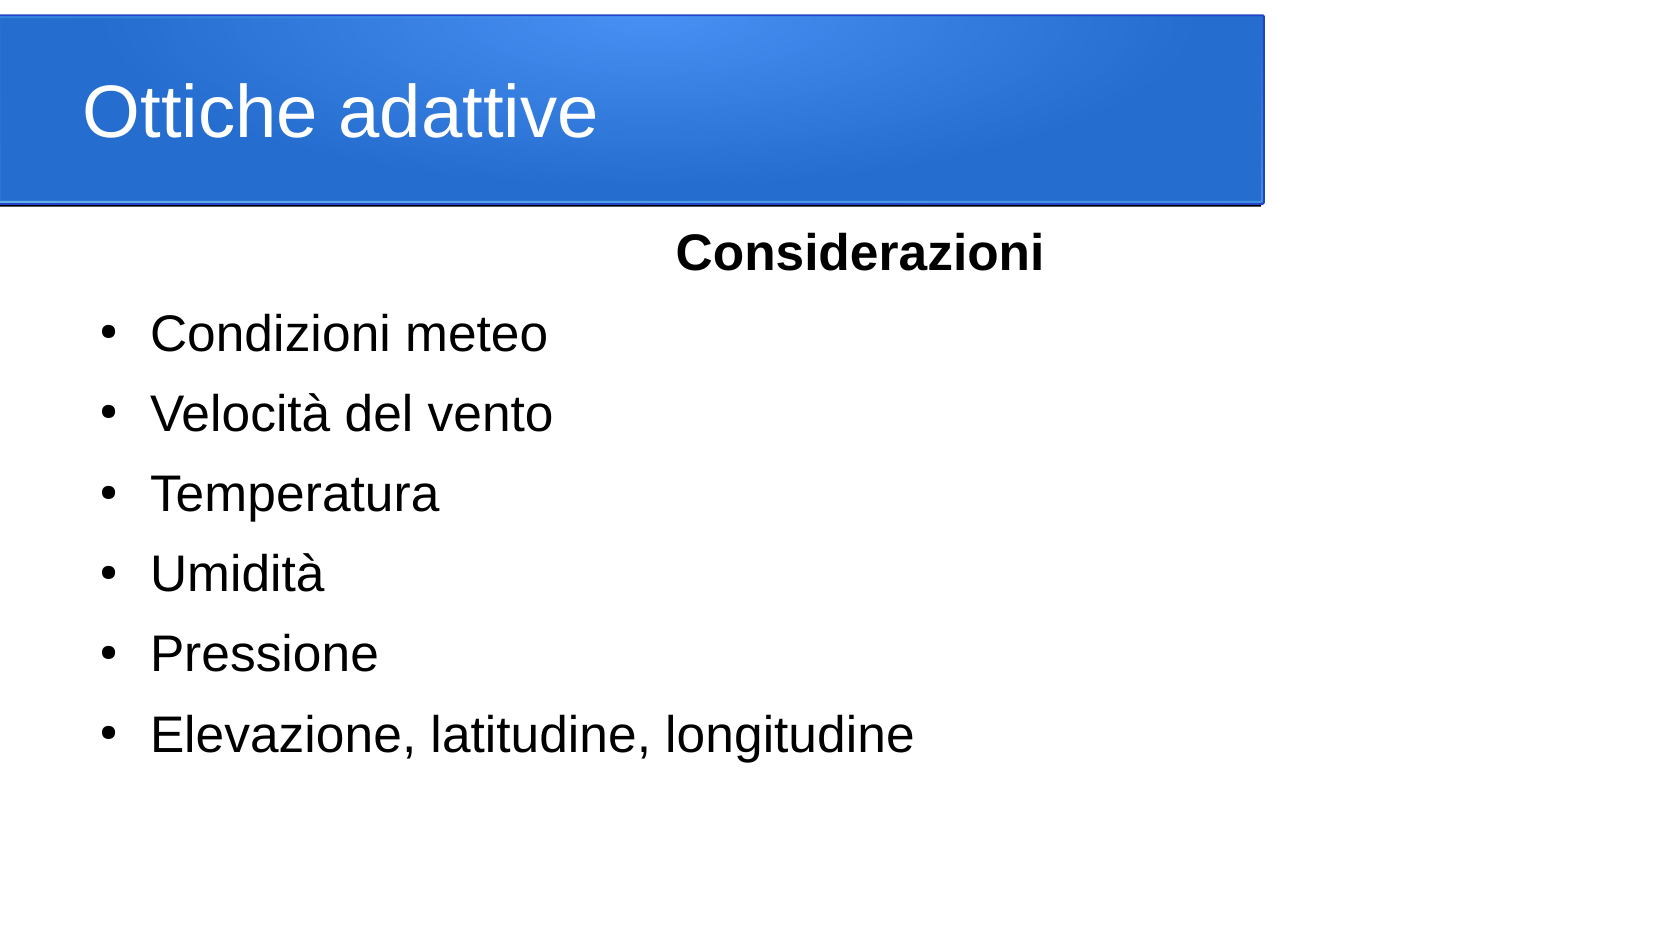

# Ottiche adattive
Considerazioni
Condizioni meteo
Velocità del vento
Temperatura
Umidità
Pressione
Elevazione, latitudine, longitudine